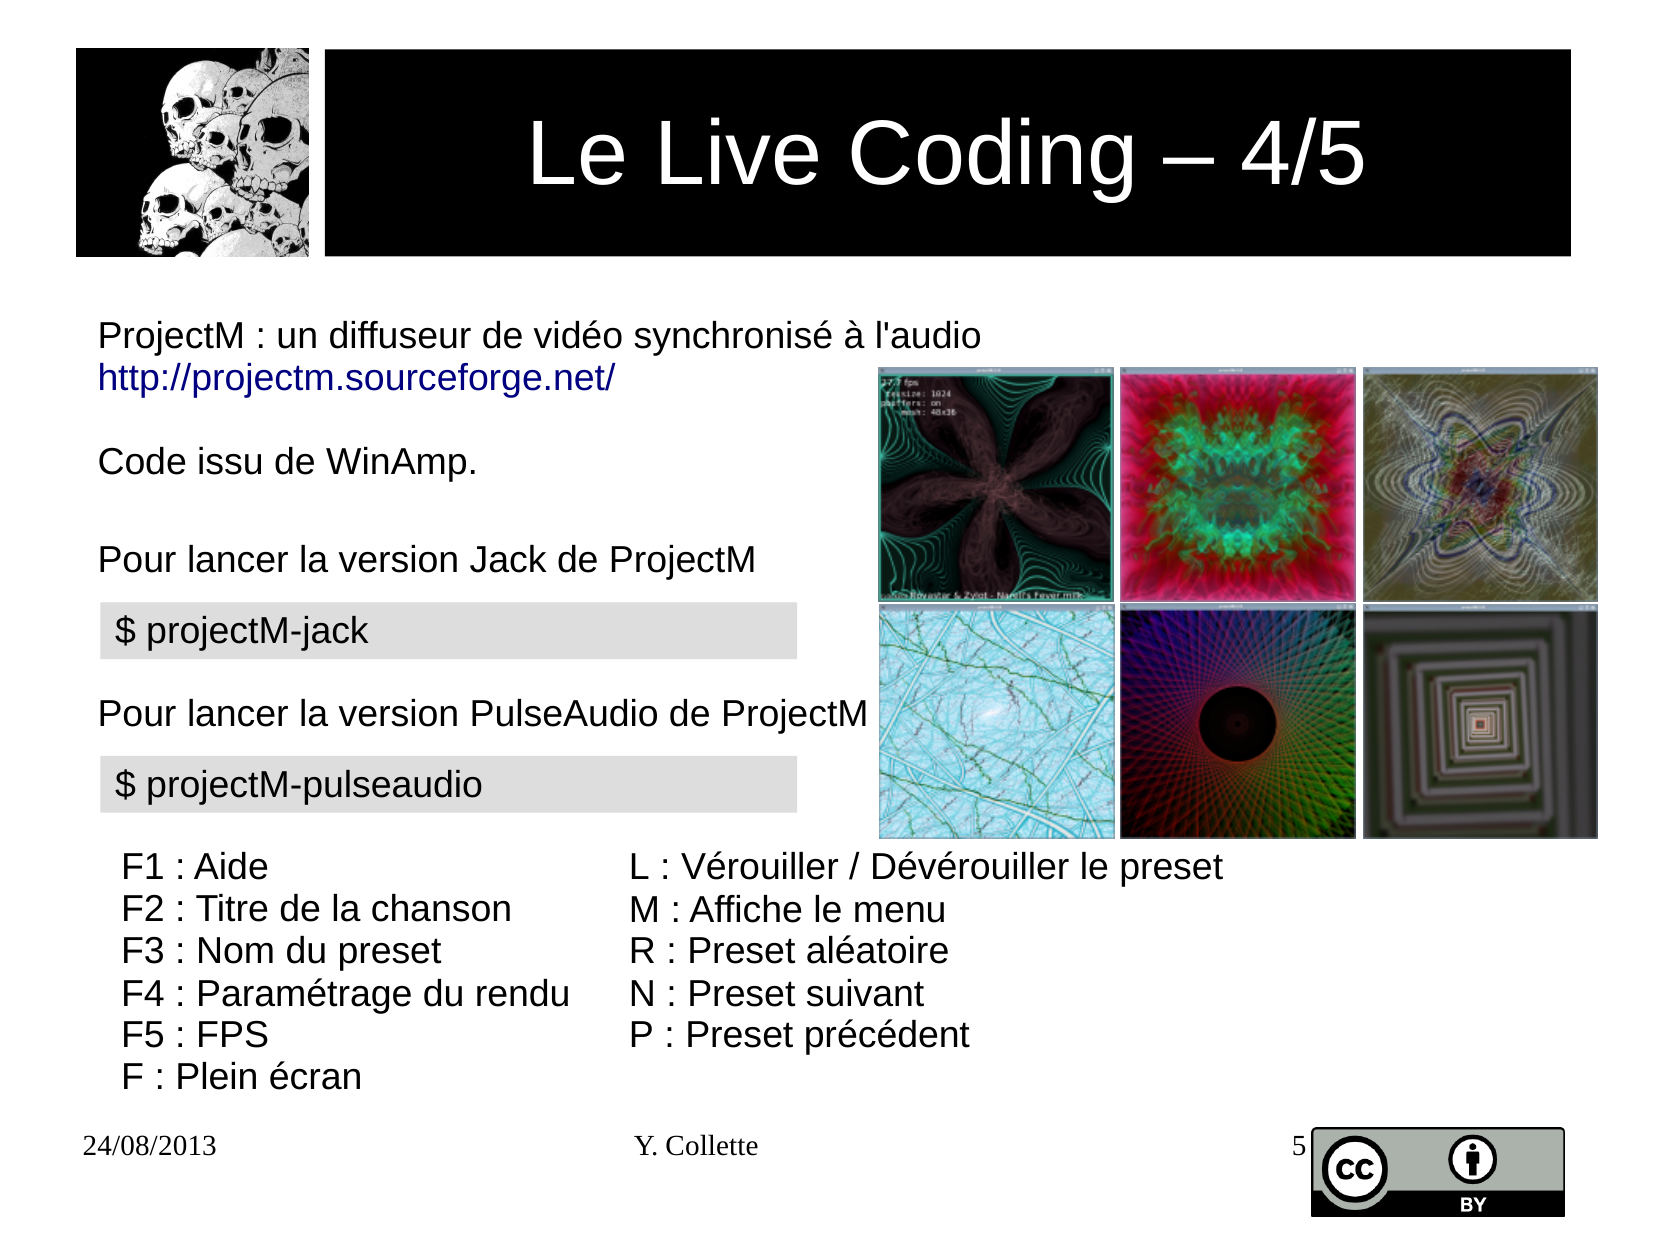

# Le Live Coding – 4/5
ProjectM : un diffuseur de vidéo synchronisé à l'audio
http://projectm.sourceforge.net/
Code issu de WinAmp.
Pour lancer la version Jack de ProjectM
$ projectM-jack
Pour lancer la version PulseAudio de ProjectM
$ projectM-pulseaudio
F1 : Aide
F2 : Titre de la chanson
F3 : Nom du preset
F4 : Paramétrage du rendu
F5 : FPS
F : Plein écran
L : Vérouiller / Dévérouiller le preset
M : Affiche le menu
R : Preset aléatoire
N : Preset suivant
P : Preset précédent
Y. Collette
5